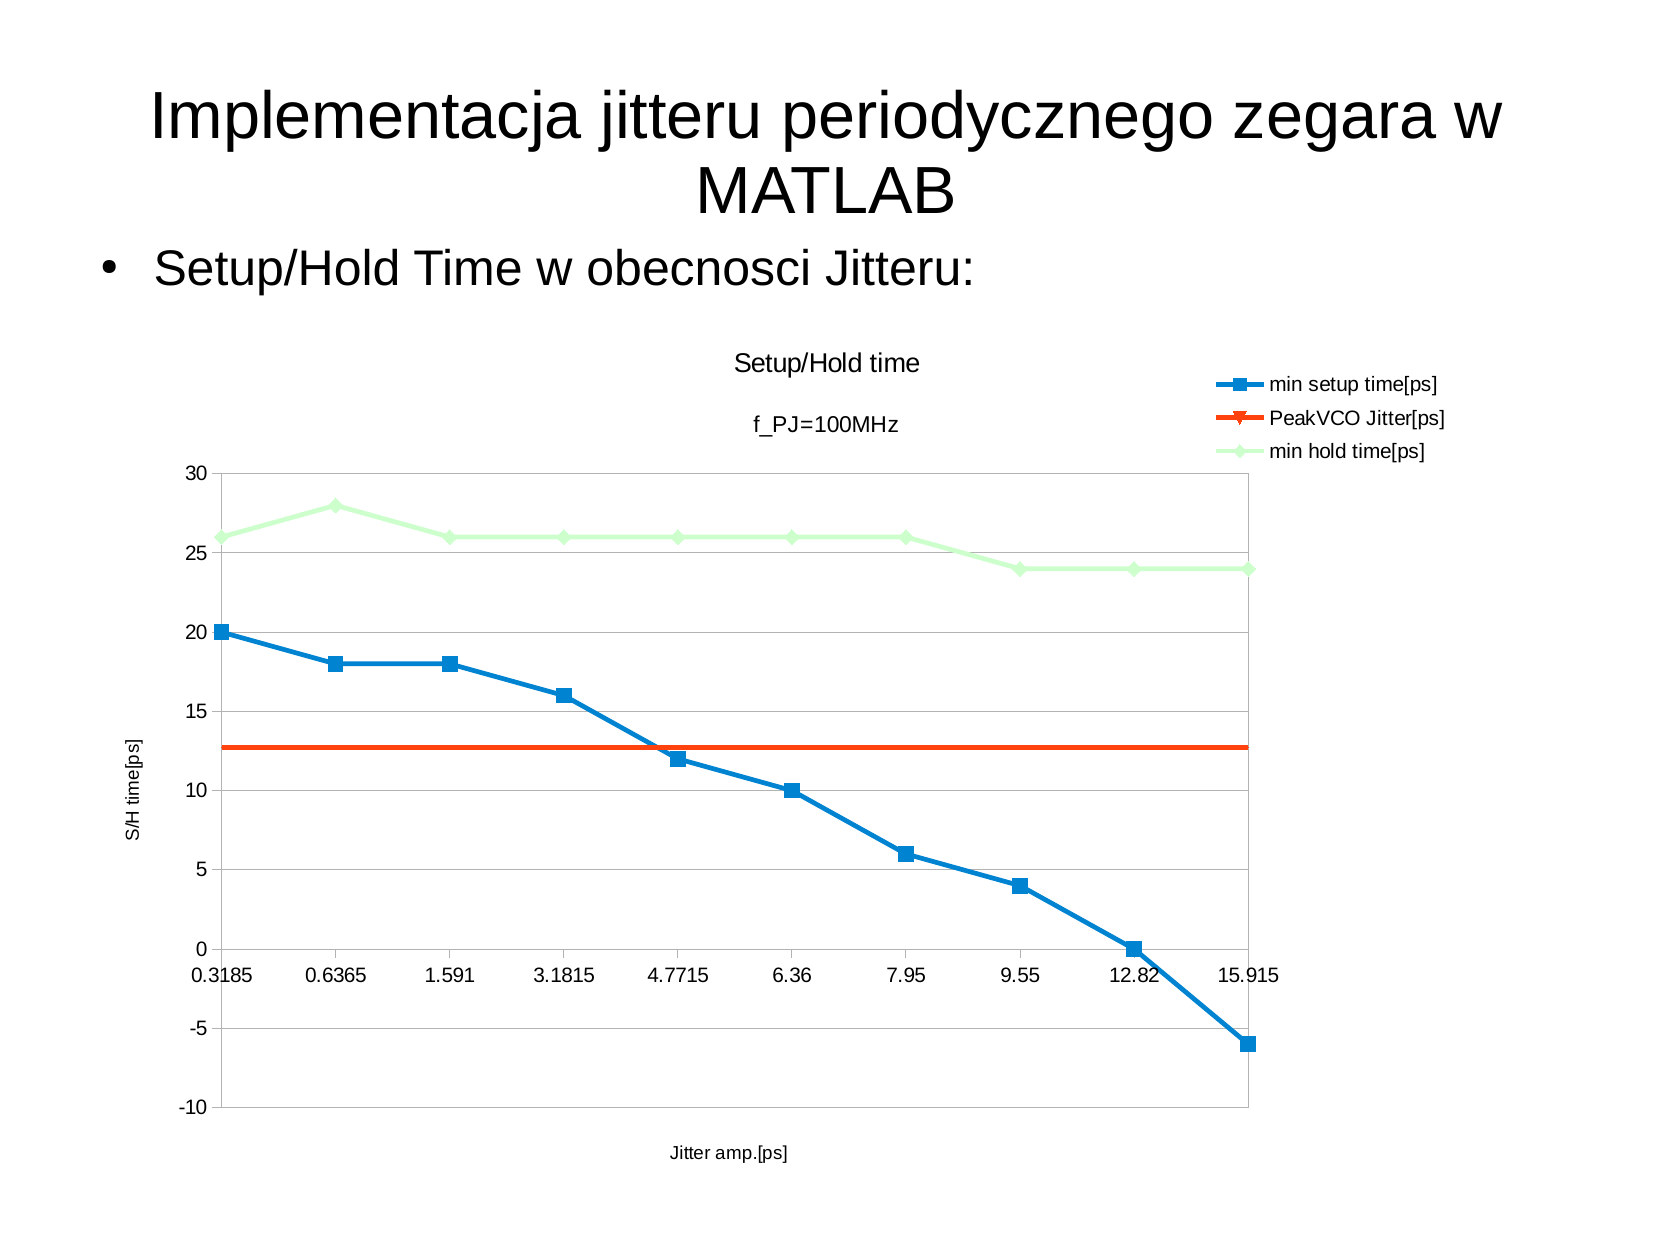

# Implementacja jitteru periodycznego zegara w MATLAB
Setup/Hold Time w obecnosci Jitteru:
### Chart: Setup/Hold time
f_PJ=100MHz
| Category | min setup time[ps] | PeakVCO Jitter[ps] | min hold time[ps] |
|---|---|---|---|
| 0.3185 | 20.0 | 12.723 | 26.0 |
| 0.6365 | 18.0 | 12.723 | 28.0 |
| 1.591 | 18.0 | 12.723 | 26.0 |
| 3.1815 | 16.0 | 12.723 | 26.0 |
| 4.7715 | 12.0 | 12.723 | 26.0 |
| 6.36 | 10.0 | 12.723 | 26.0 |
| 7.95 | 6.0 | 12.723 | 26.0 |
| 9.55 | 4.0 | 12.723 | 24.0 |
| 12.82 | 0.0 | 12.723 | 24.0 |
| 15.915 | -6.0 | 12.723 | 24.0 |